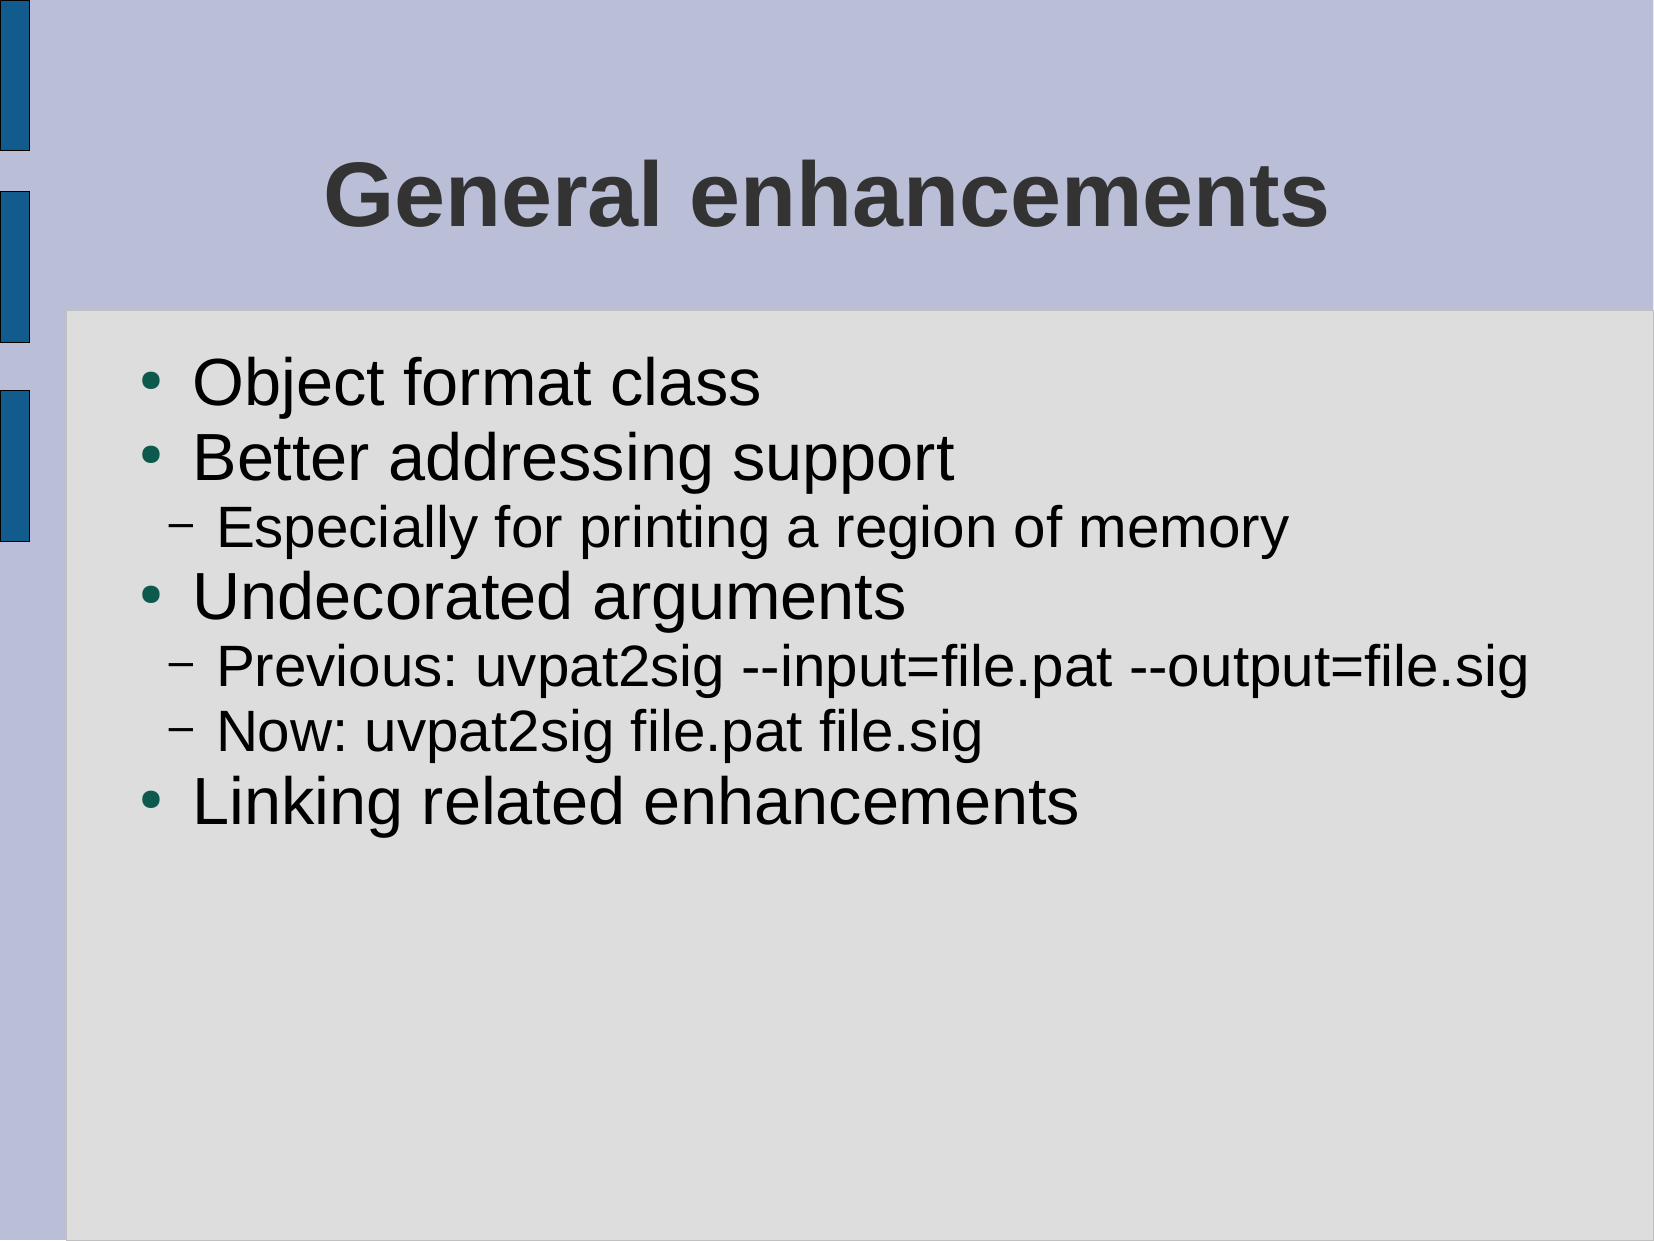

# General enhancements
Object format class
Better addressing support
Especially for printing a region of memory
Undecorated arguments
Previous: uvpat2sig --input=file.pat --output=file.sig
Now: uvpat2sig file.pat file.sig
Linking related enhancements